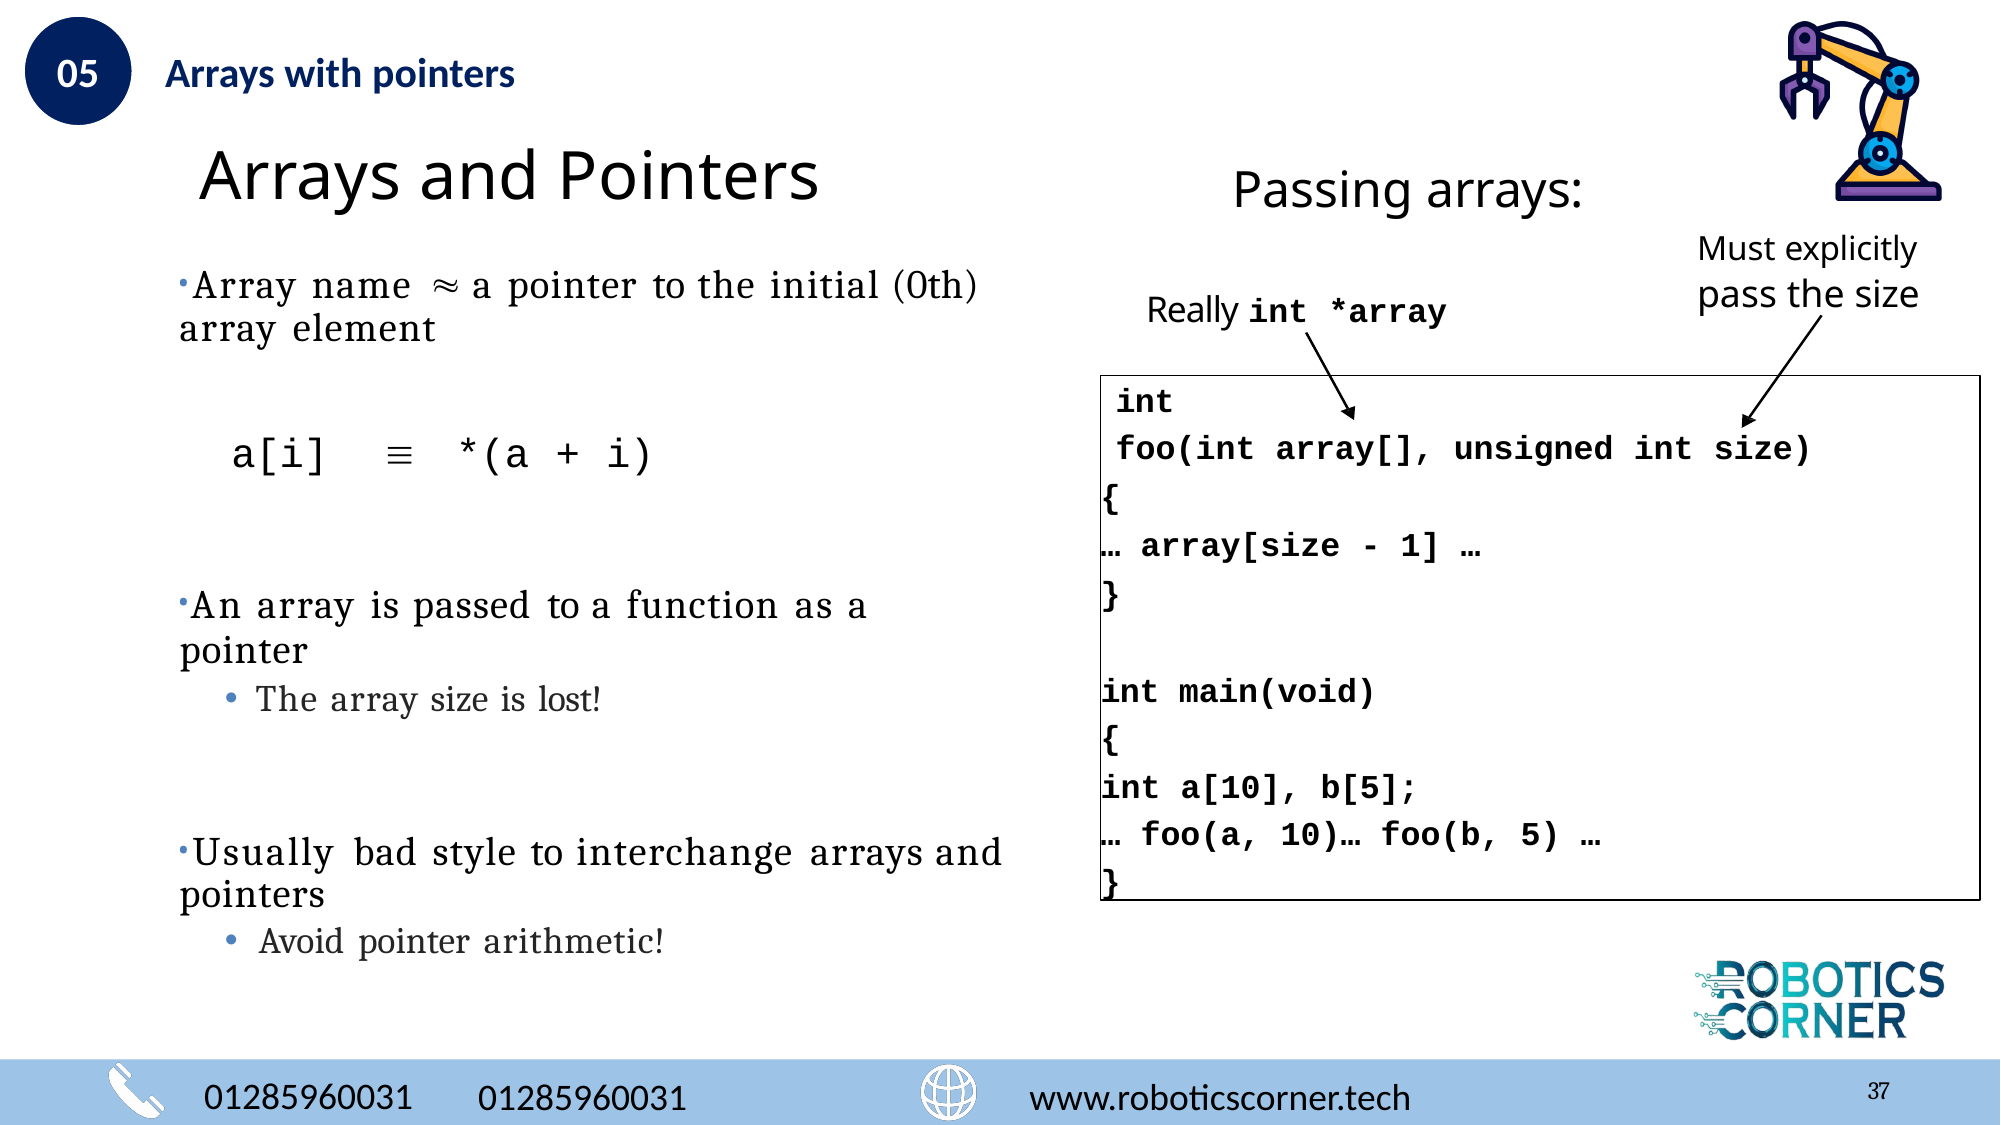

05
Arrays with pointers
# Arrays and Pointers
Passing arrays:
Must explicitly
pass the size
	Array name  a pointer to the initial (0th) array element
Really int *array
int
foo(int array[], unsigned int size)
{
… array[size - 1] …
}
int main(void)
{
int a[10], b[5];
… foo(a, 10)… foo(b, 5) …
}
a[i]		*(a + i)
An array is passed to a function as a
pointer
🞄 The array size is lost!
	Usually bad style to interchange arrays and pointers
🞄 Avoid pointer arithmetic!